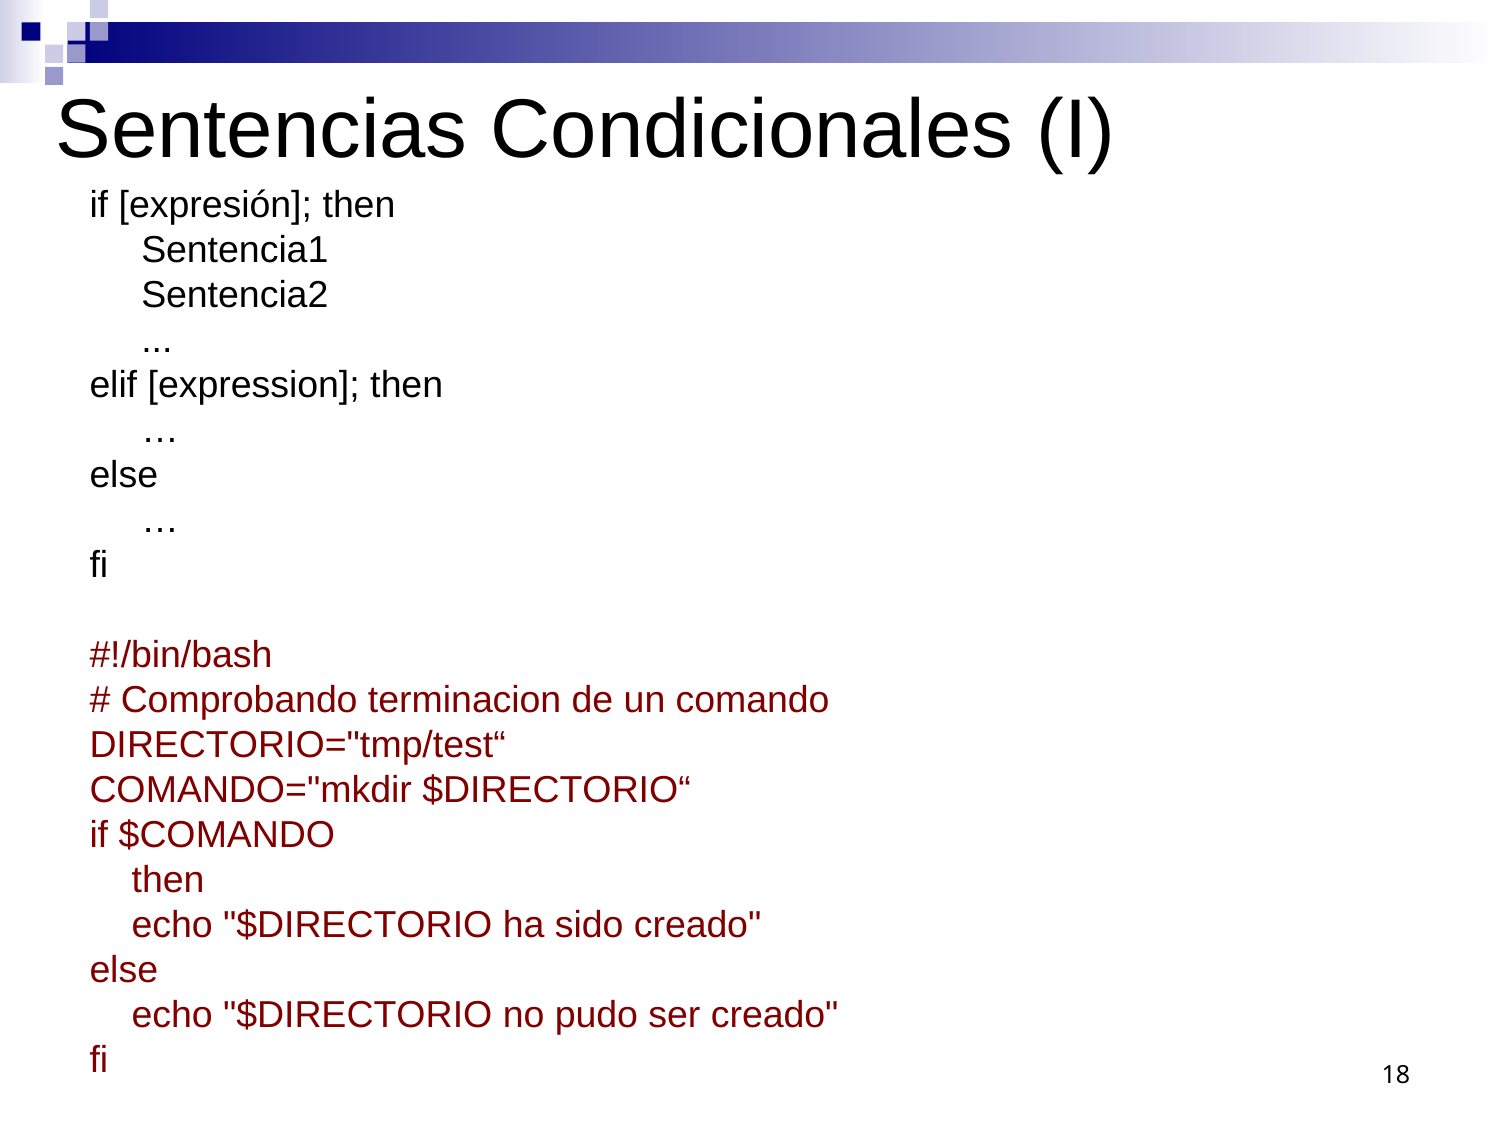

Sentencias Condicionales (I)
if [expresión]; then
	Sentencia1
	Sentencia2
	...
elif [expression]; then
	…
else
	…
fi
#!/bin/bash
# Comprobando terminacion de un comando
DIRECTORIO="tmp/test“
COMANDO="mkdir $DIRECTORIO“
if $COMANDO
 then
 echo "$DIRECTORIO ha sido creado"
else
 echo "$DIRECTORIO no pudo ser creado"
fi